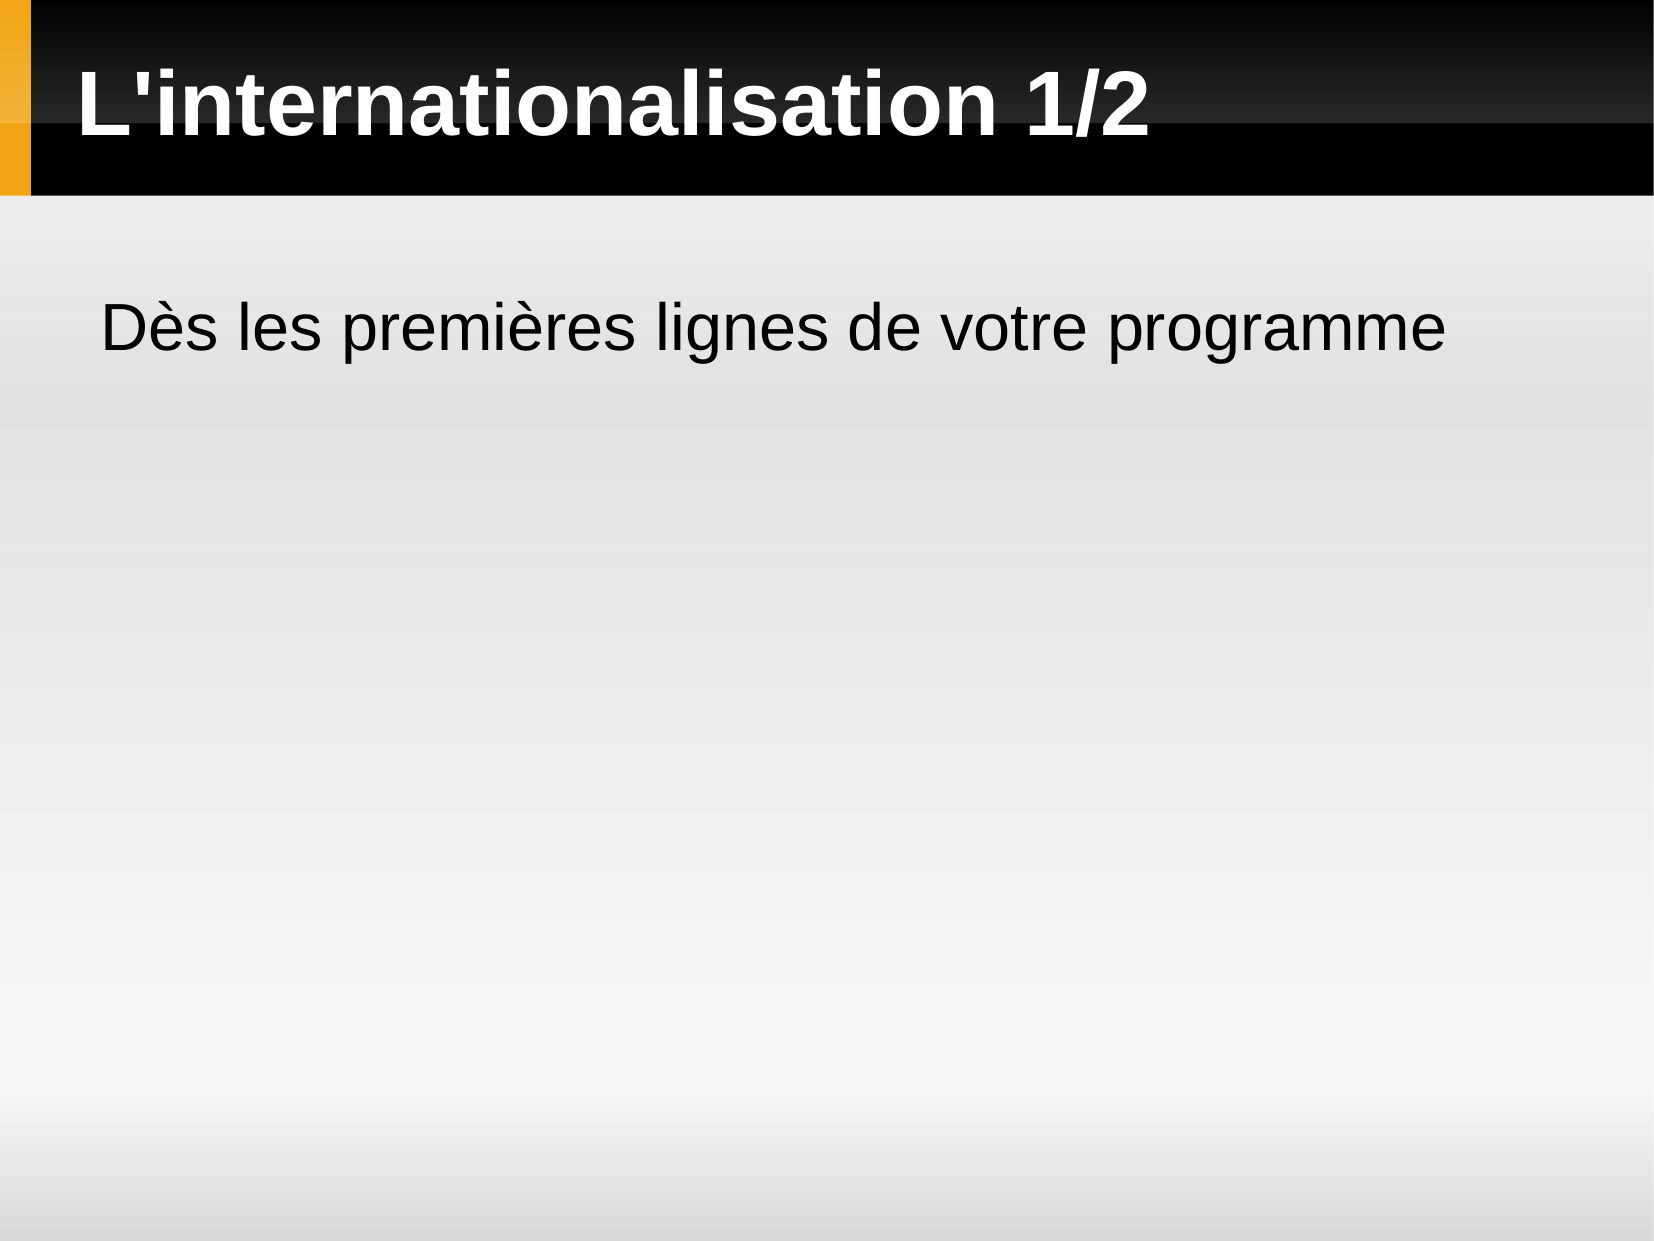

# L'internationalisation 1/2
Dès les premières lignes de votre programme